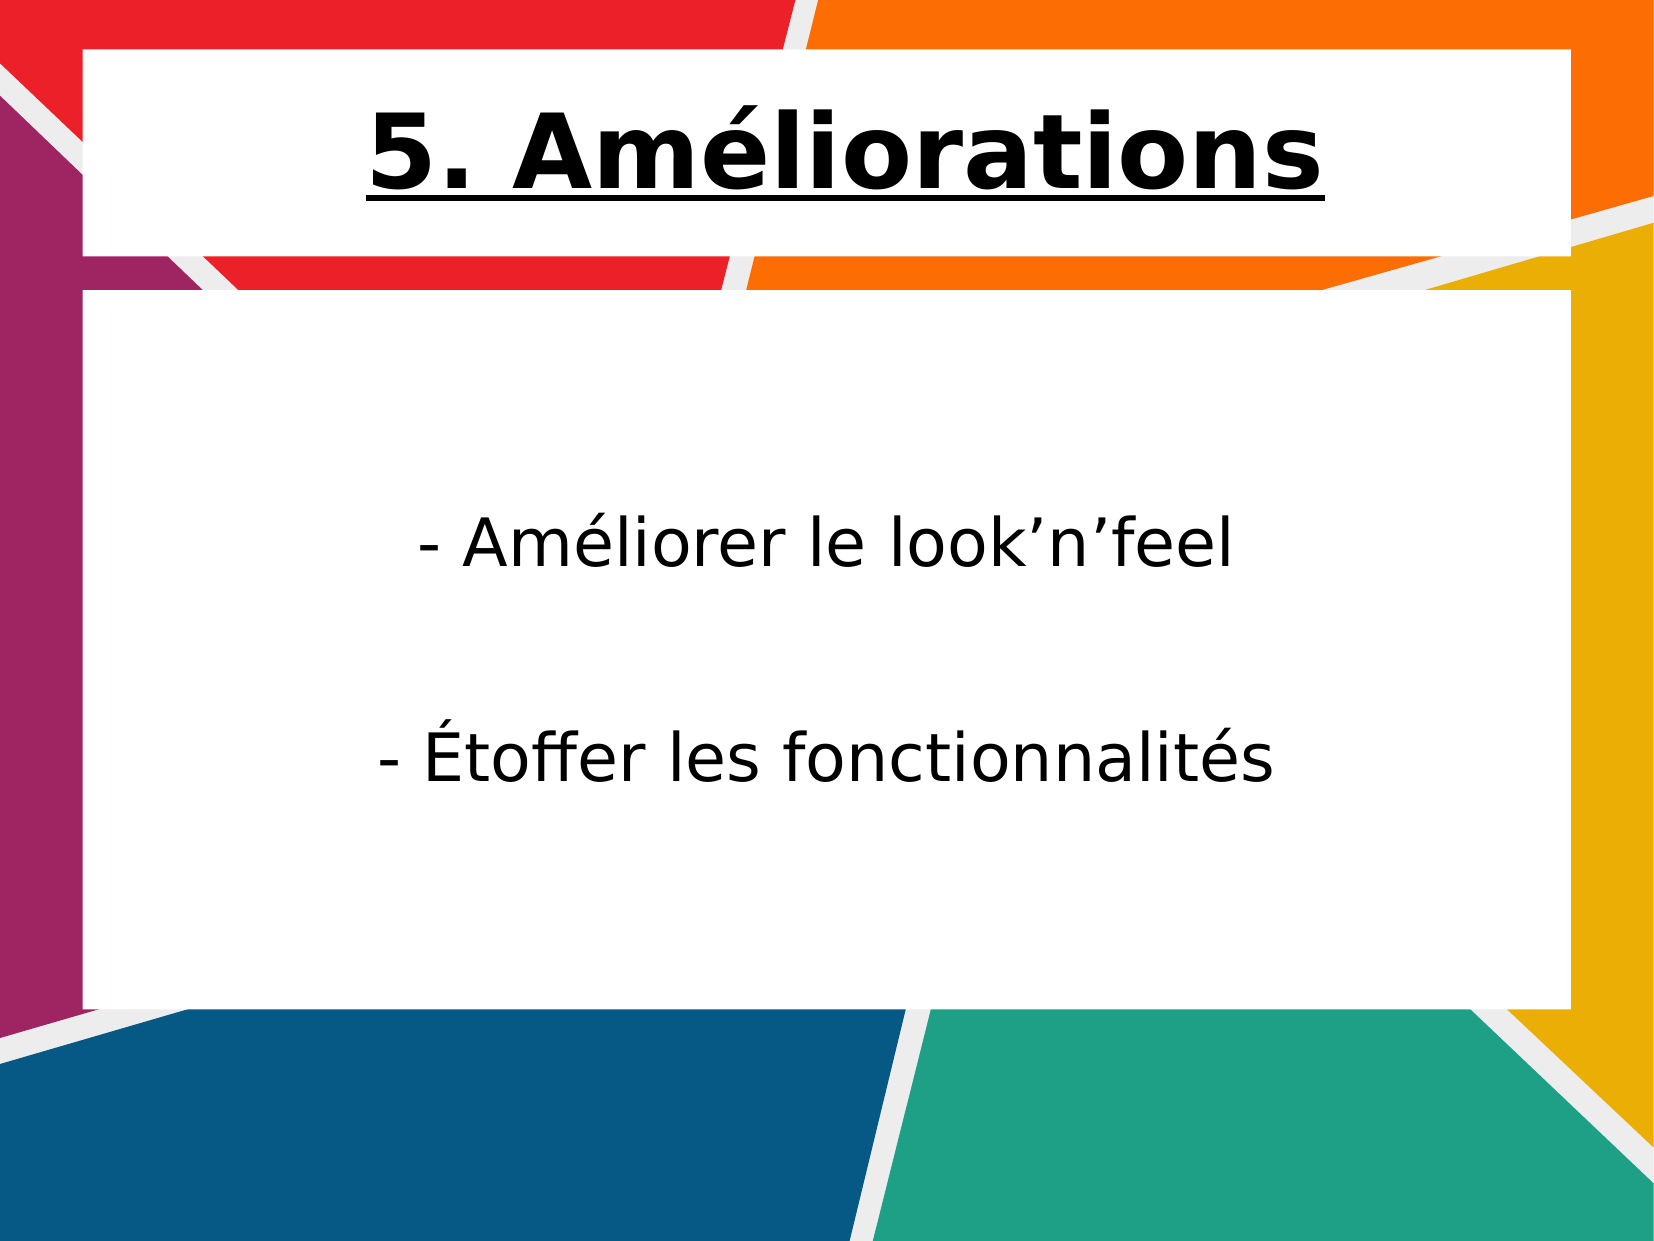

# 5. Améliorations
- Améliorer le look’n’feel
- Étoffer les fonctionnalités